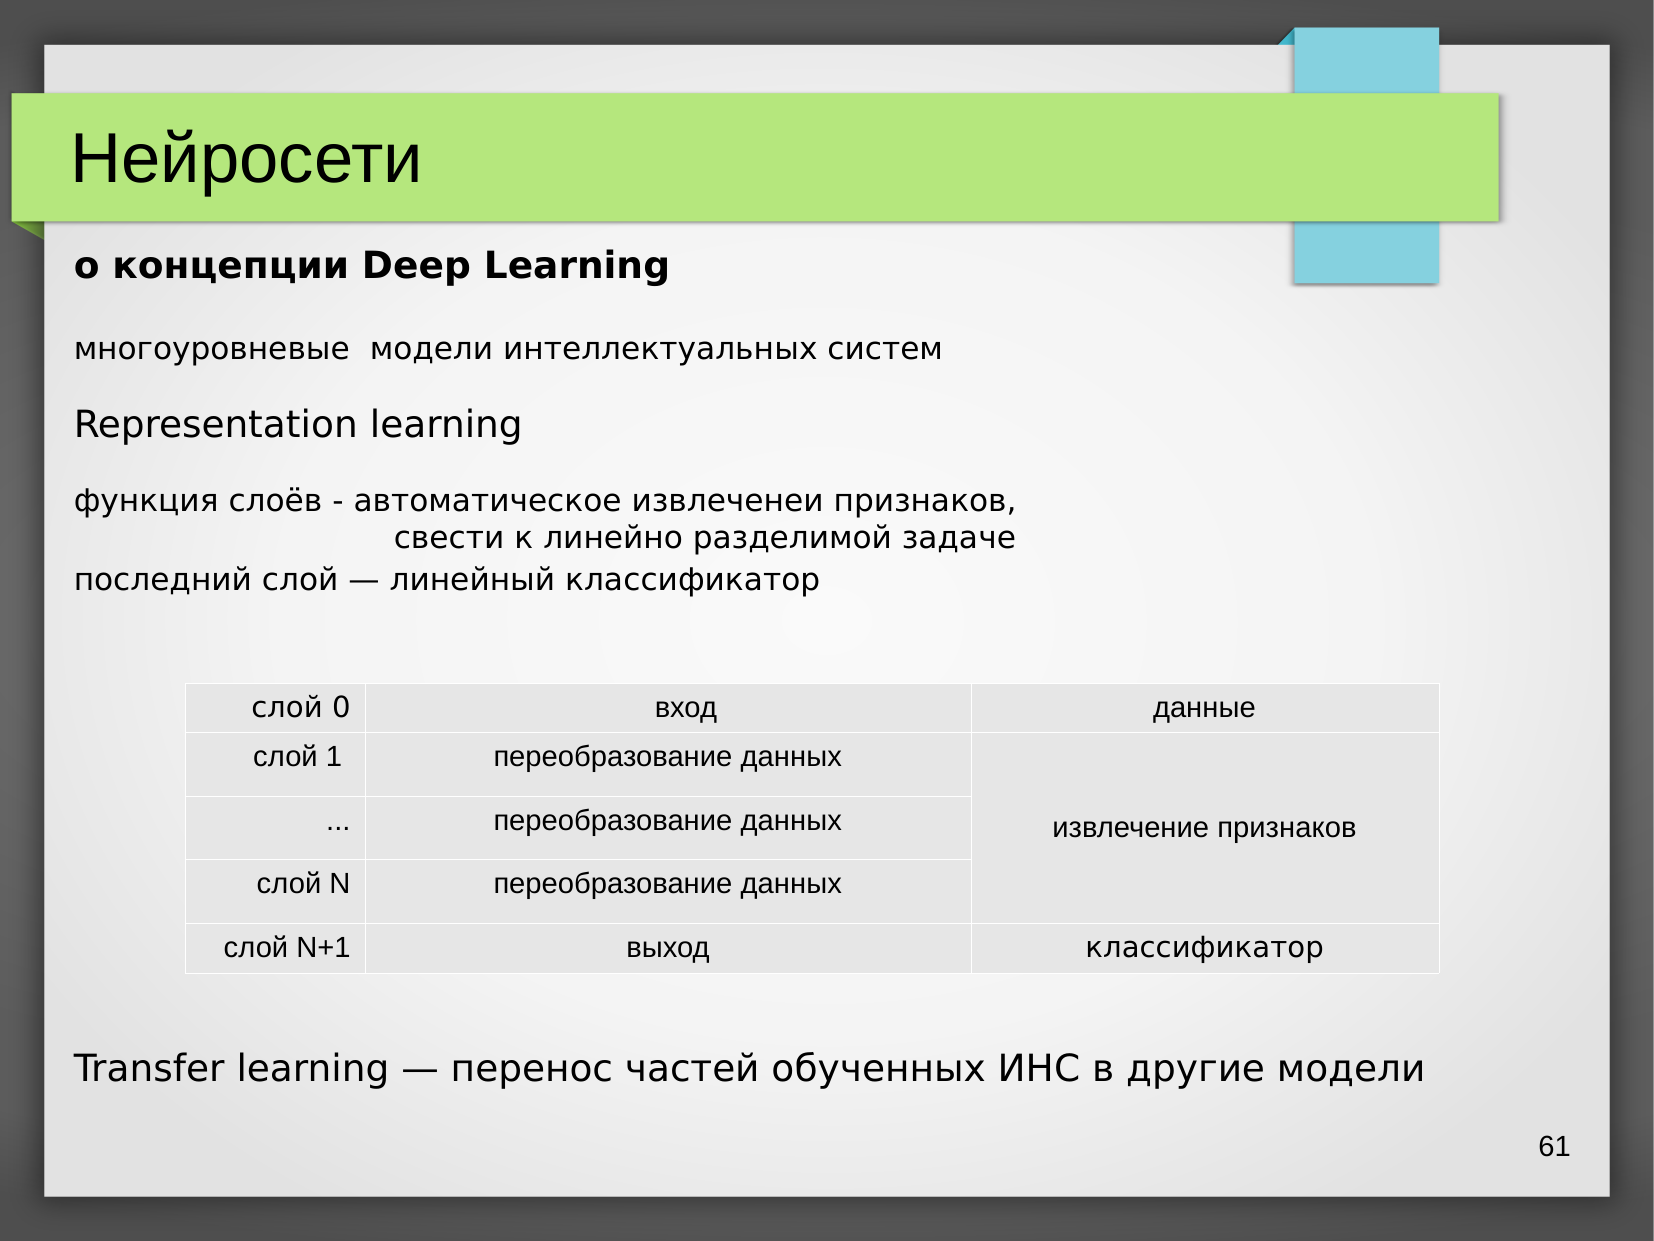

# Нейросети
о концепции Deep Learning
многоуровневые модели интеллектуальных систем
Representation learning
функция слоёв - автоматическое извлеченеи признаков,
 свести к линейно разделимой задаче
последний слой — линейный классификатор
| слой 0 | вход | данные |
| --- | --- | --- |
| слой 1 | переобразование данных | извлечение признаков |
| ... | переобразование данных | |
| слой N | переобразование данных | |
| слой N+1 | выход | классификатор |
Transfer learning — перенос частей обученных ИНС в другие модели
61